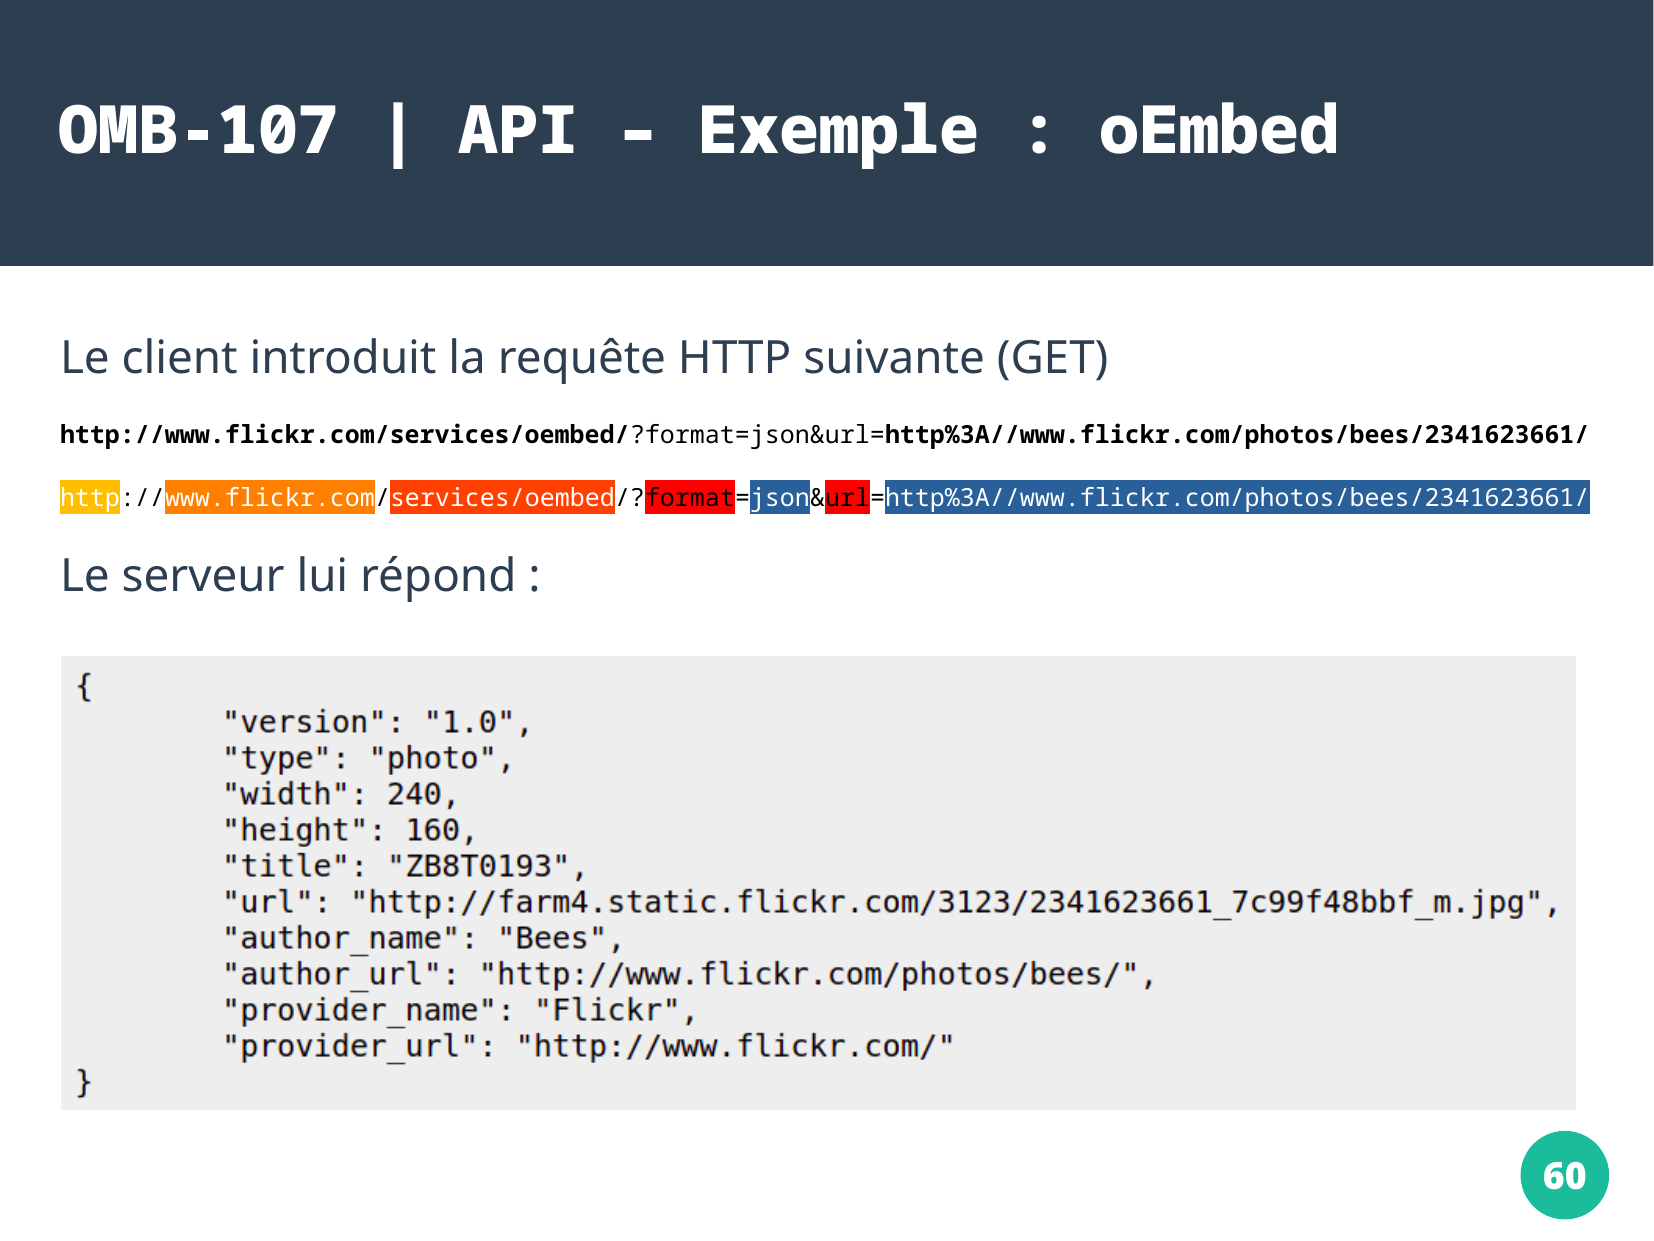

# OMB-107 | API – Exemple : oEmbed
Le client introduit la requête HTTP suivante (GET)
http://www.flickr.com/services/oembed/?format=json&url=http%3A//www.flickr.com/photos/bees/2341623661/
http://www.flickr.com/services/oembed/?format=json&url=http%3A//www.flickr.com/photos/bees/2341623661/
Le serveur lui répond :
60
Would you like to know more? https://www.oembed.com/